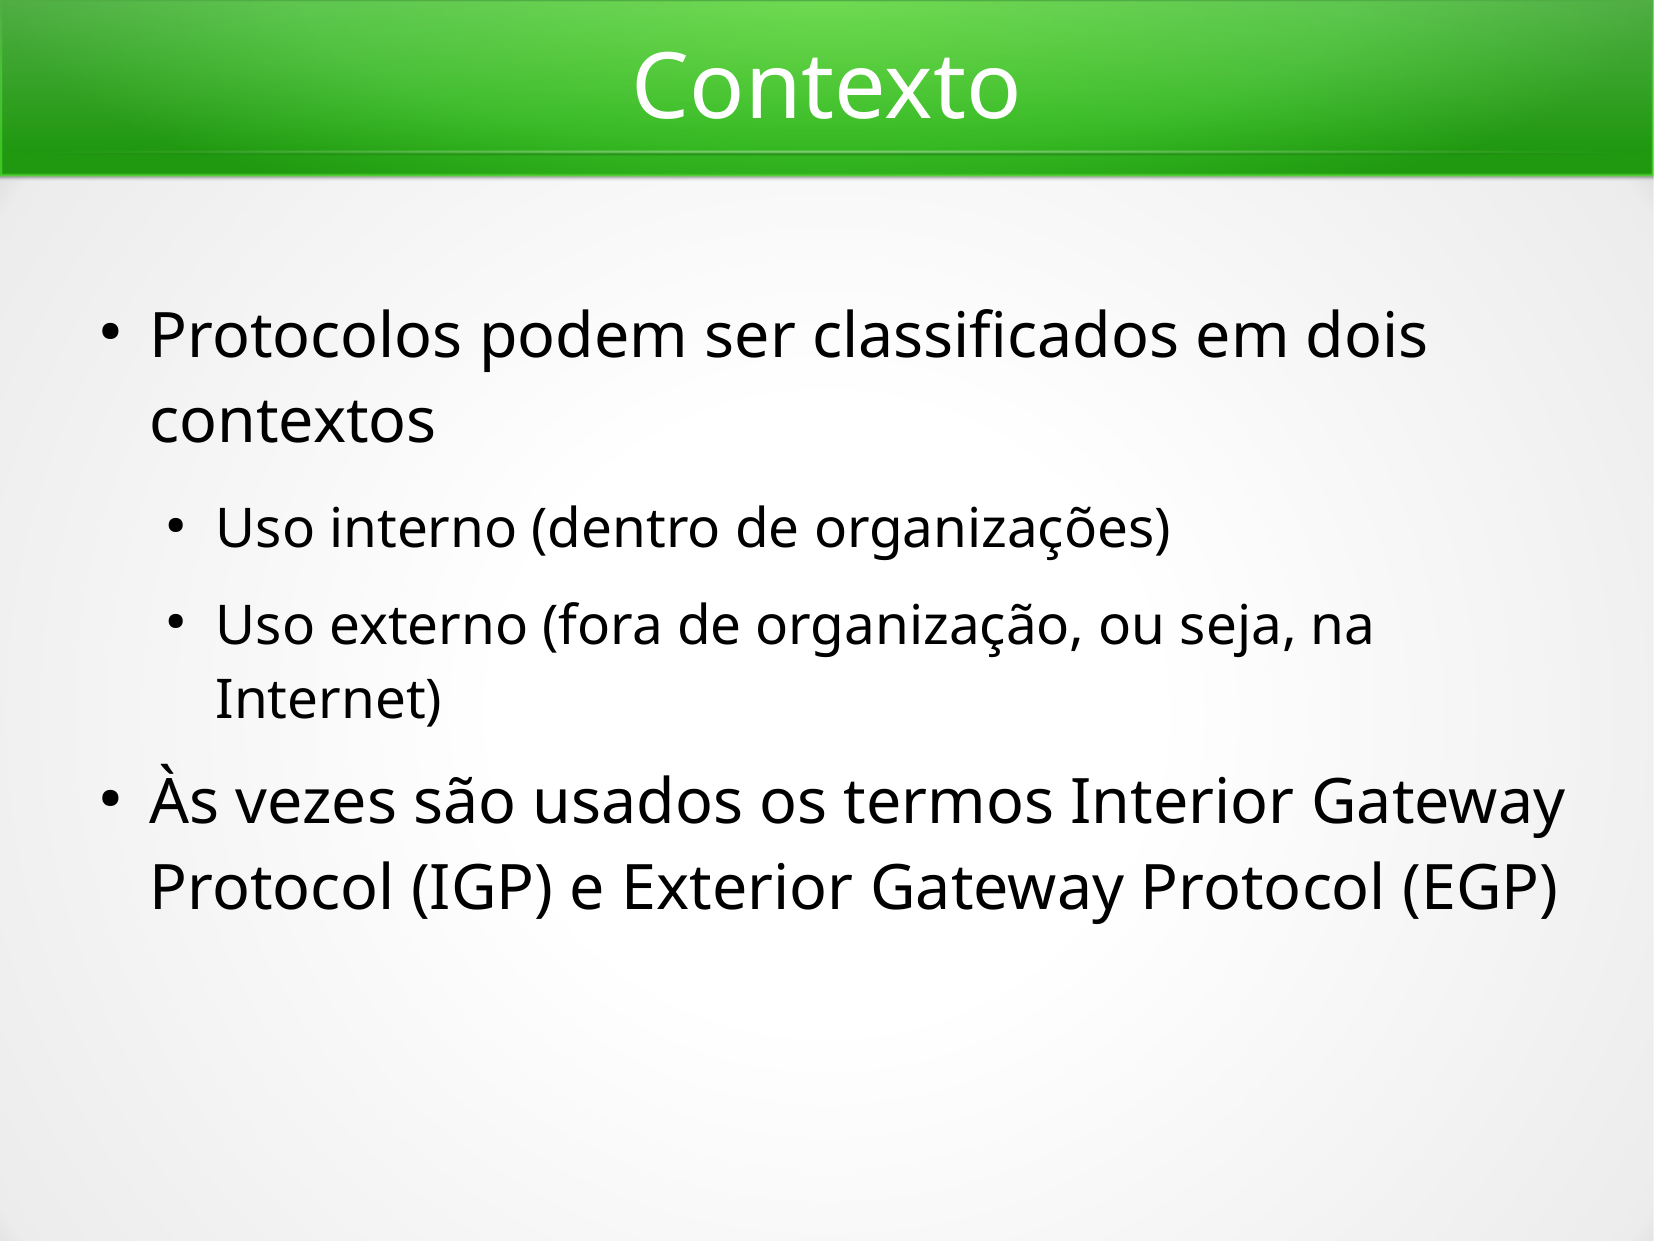

# Contexto
Protocolos podem ser classificados em dois contextos
Uso interno (dentro de organizações)
Uso externo (fora de organização, ou seja, na Internet)
Às vezes são usados os termos Interior Gateway Protocol (IGP) e Exterior Gateway Protocol (EGP)